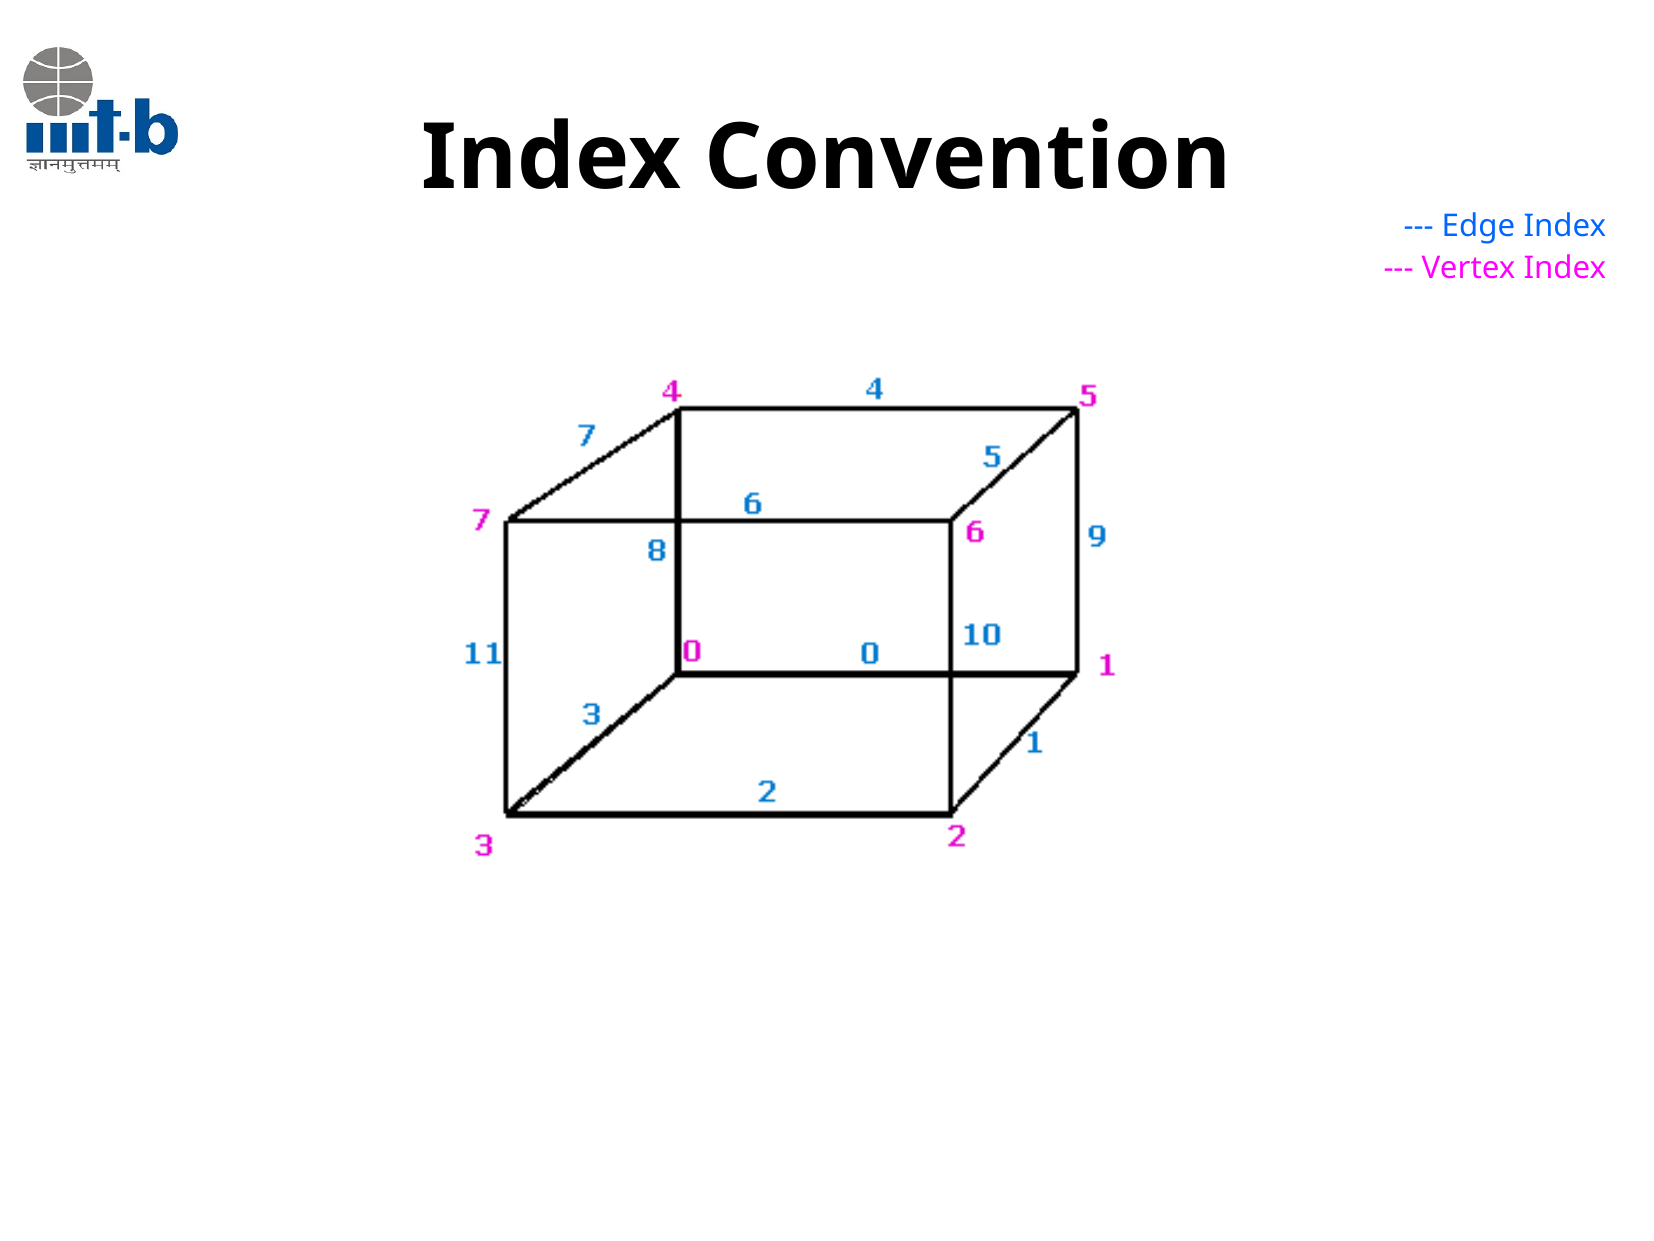

# Index Convention
--- Edge Index
--- Vertex Index